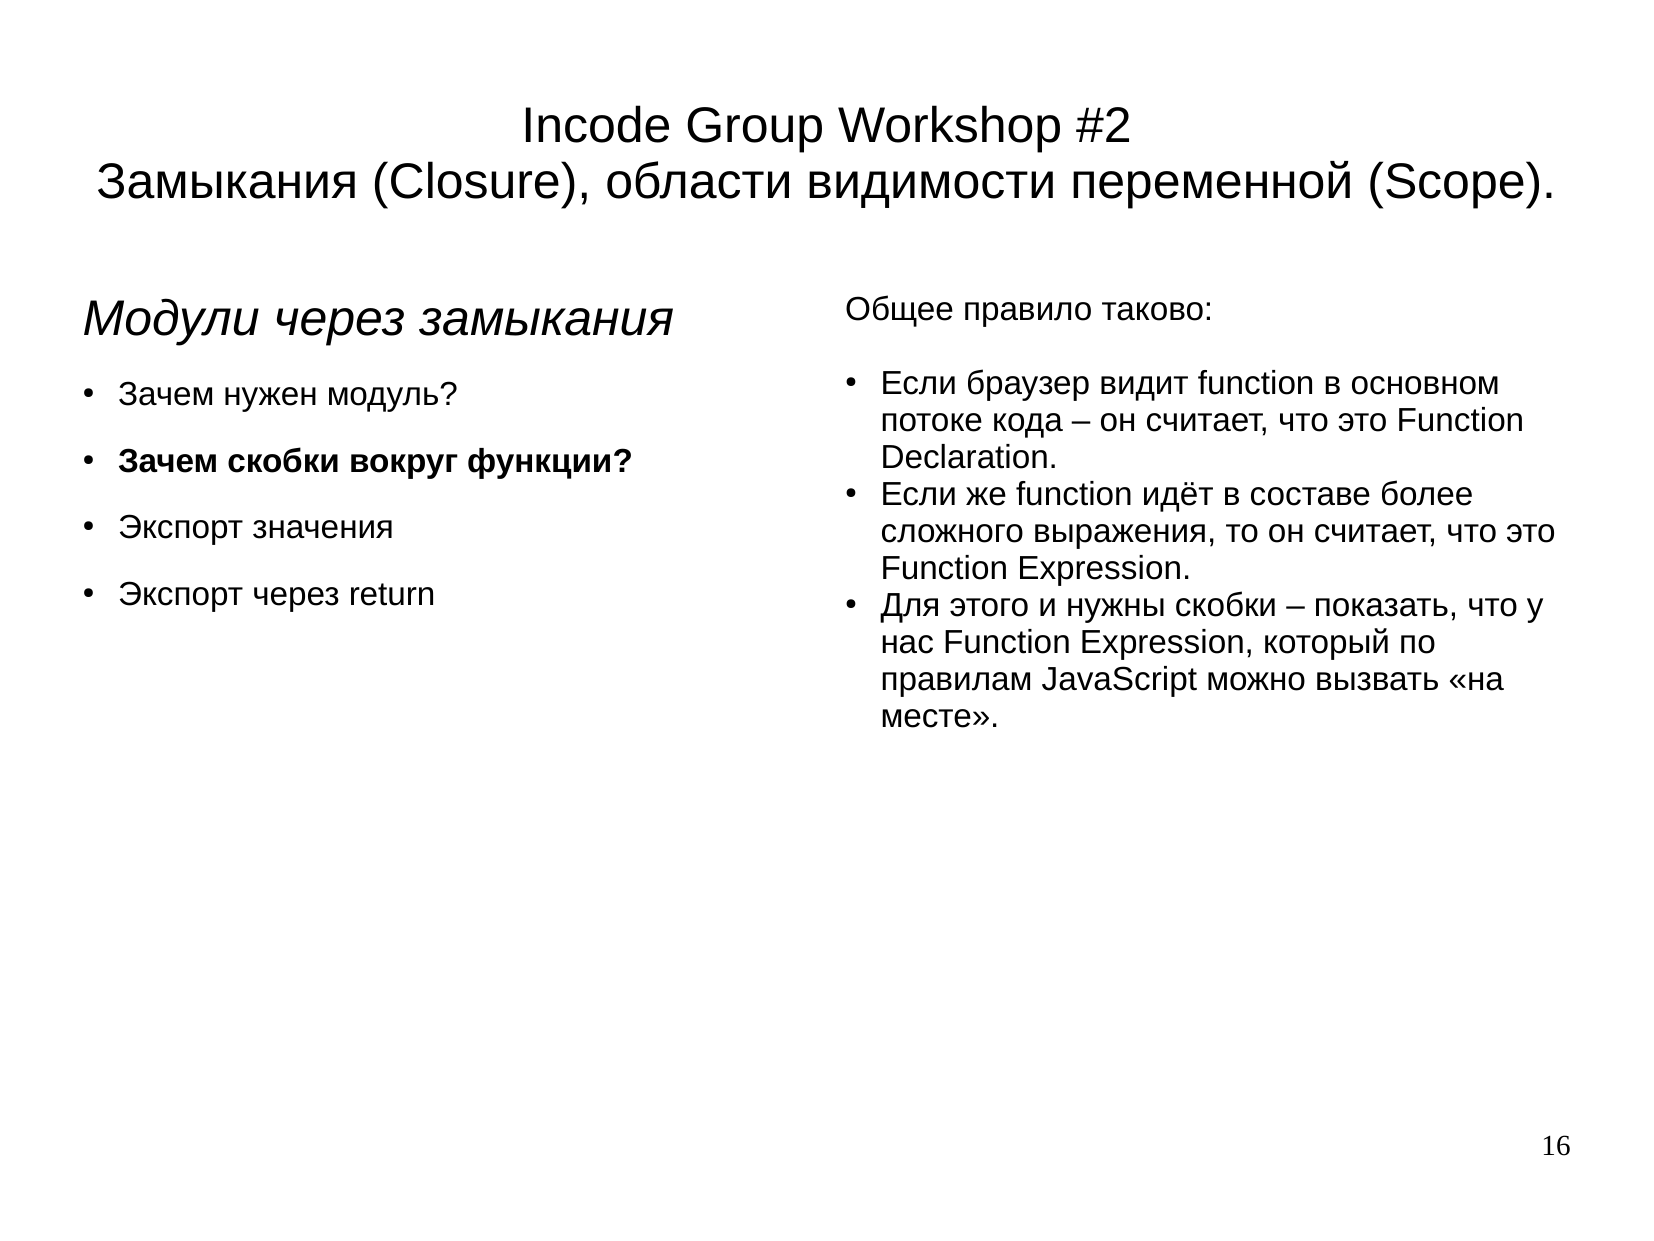

# Incode Group Workshop #2 Замыкания (Closure), области видимости переменной (Scope).
Модули через замыкания
Зачем нужен модуль?
Зачем скобки вокруг функции?
Экспорт значения
Экспорт через return
Общее правило таково:
Если браузер видит function в основном потоке кода – он считает, что это Function Declaration.
Если же function идёт в составе более сложного выражения, то он считает, что это Function Expression.
Для этого и нужны скобки – показать, что у нас Function Expression, который по правилам JavaScript можно вызвать «на месте».
16